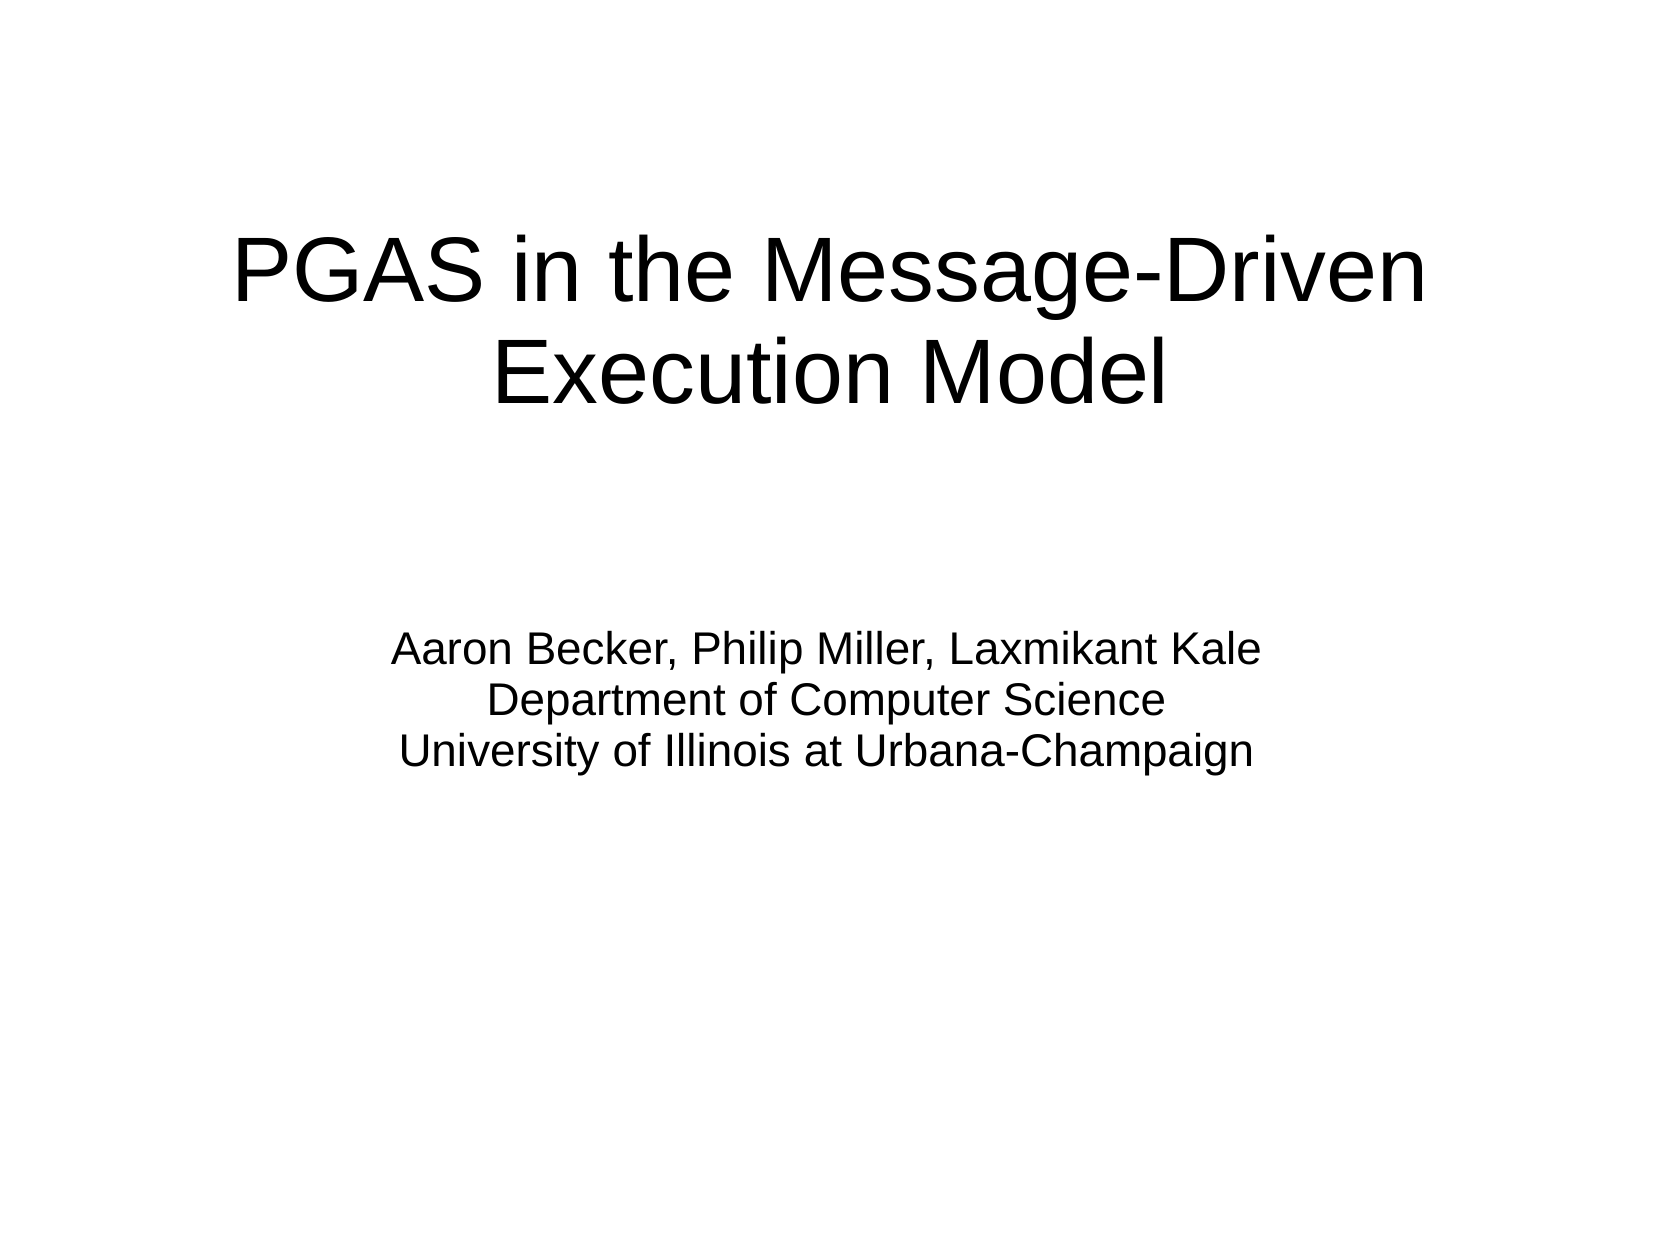

# PGAS in the Message-Driven Execution Model
Aaron Becker, Philip Miller, Laxmikant Kale
Department of Computer Science
University of Illinois at Urbana-Champaign